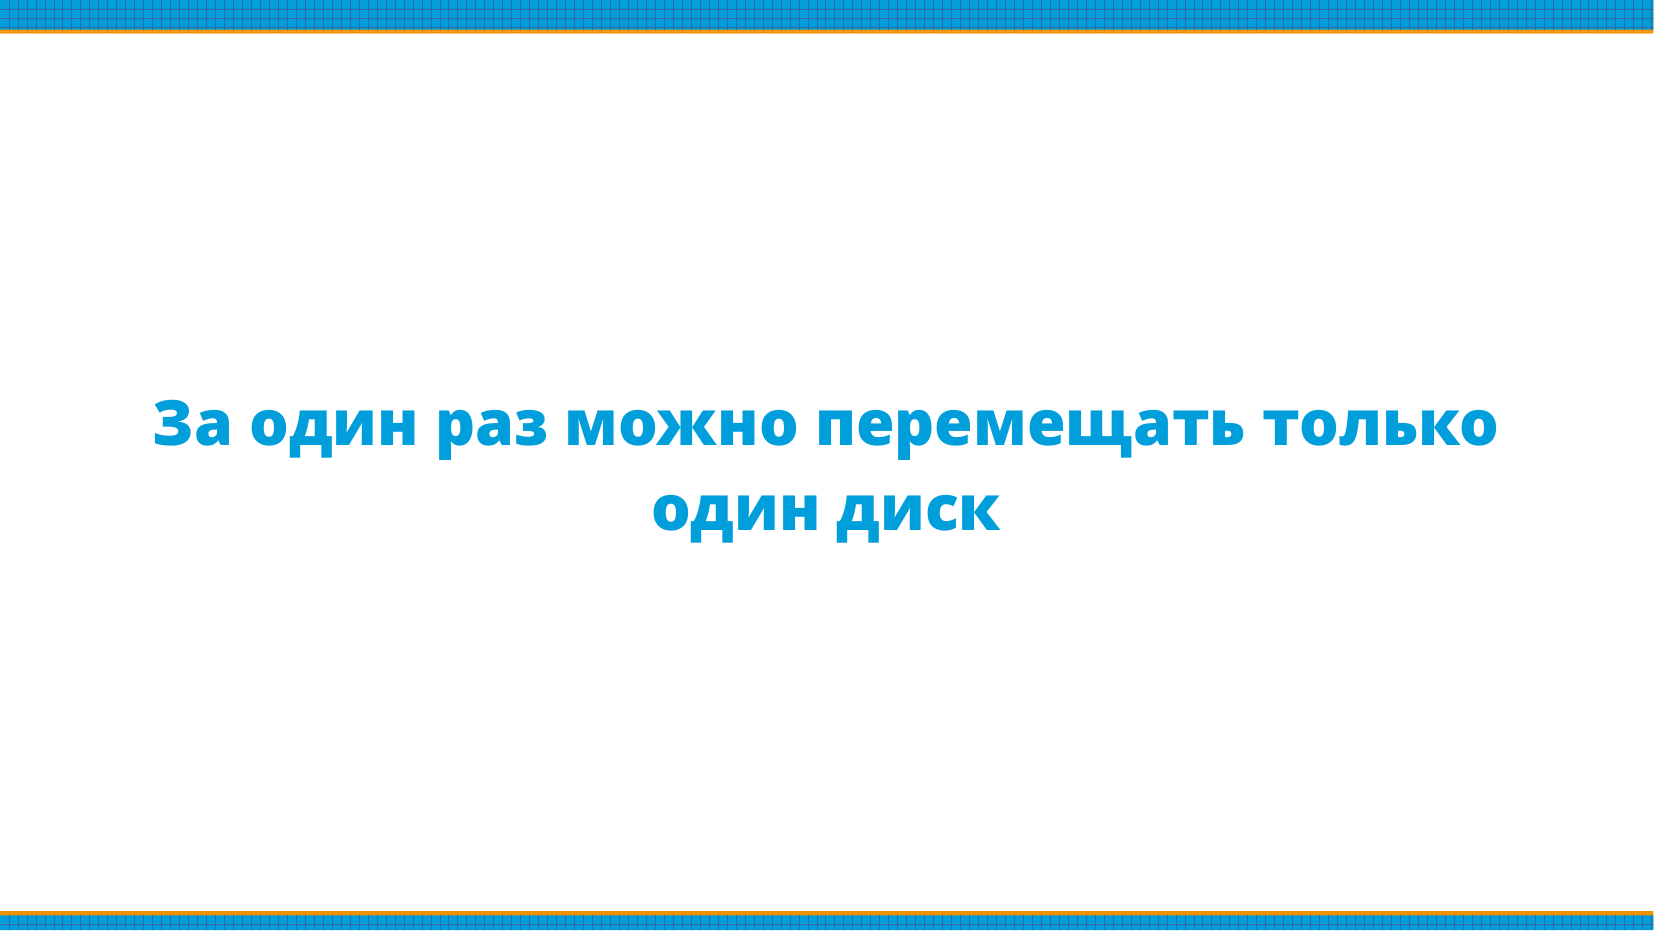

# За один раз можно перемещать только один диск